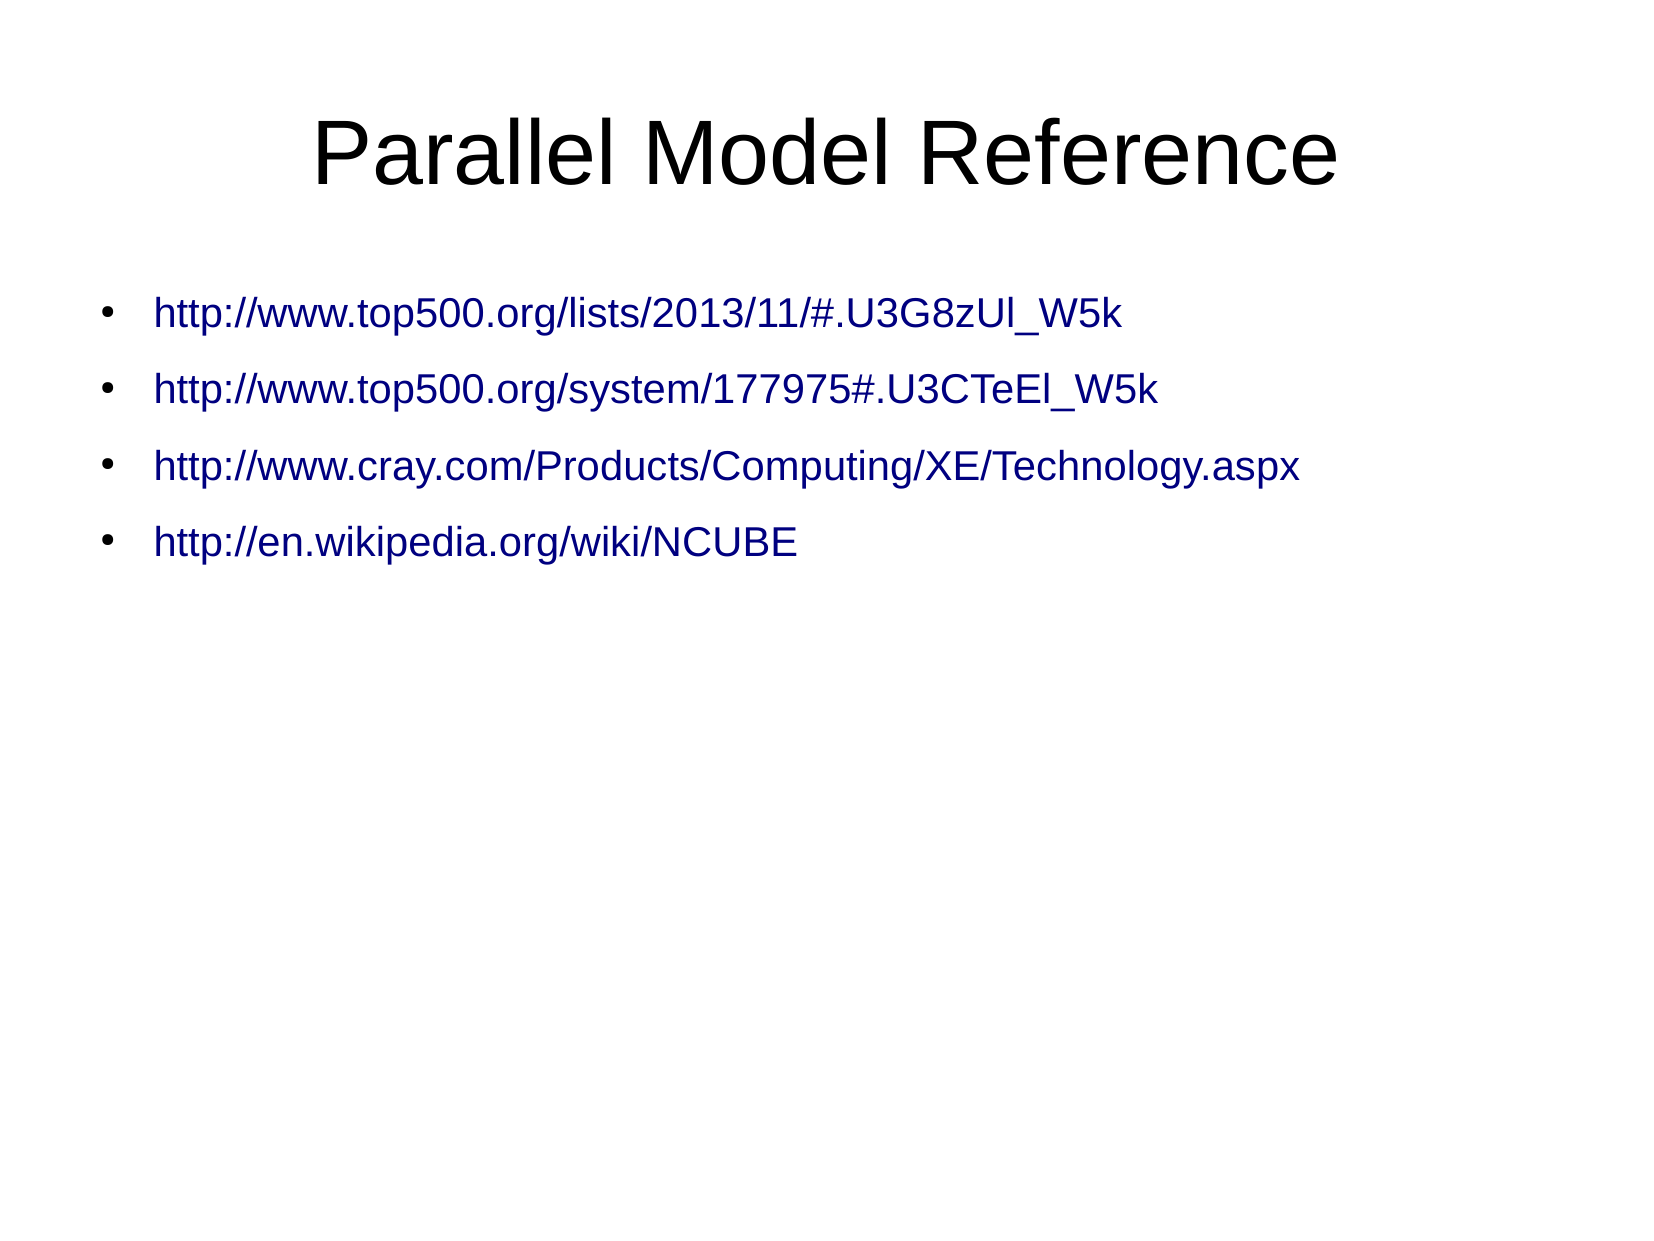

# Parallel Model Reference
http://www.top500.org/lists/2013/11/#.U3G8zUl_W5k
http://www.top500.org/system/177975#.U3CTeEl_W5k
http://www.cray.com/Products/Computing/XE/Technology.aspx
http://en.wikipedia.org/wiki/NCUBE